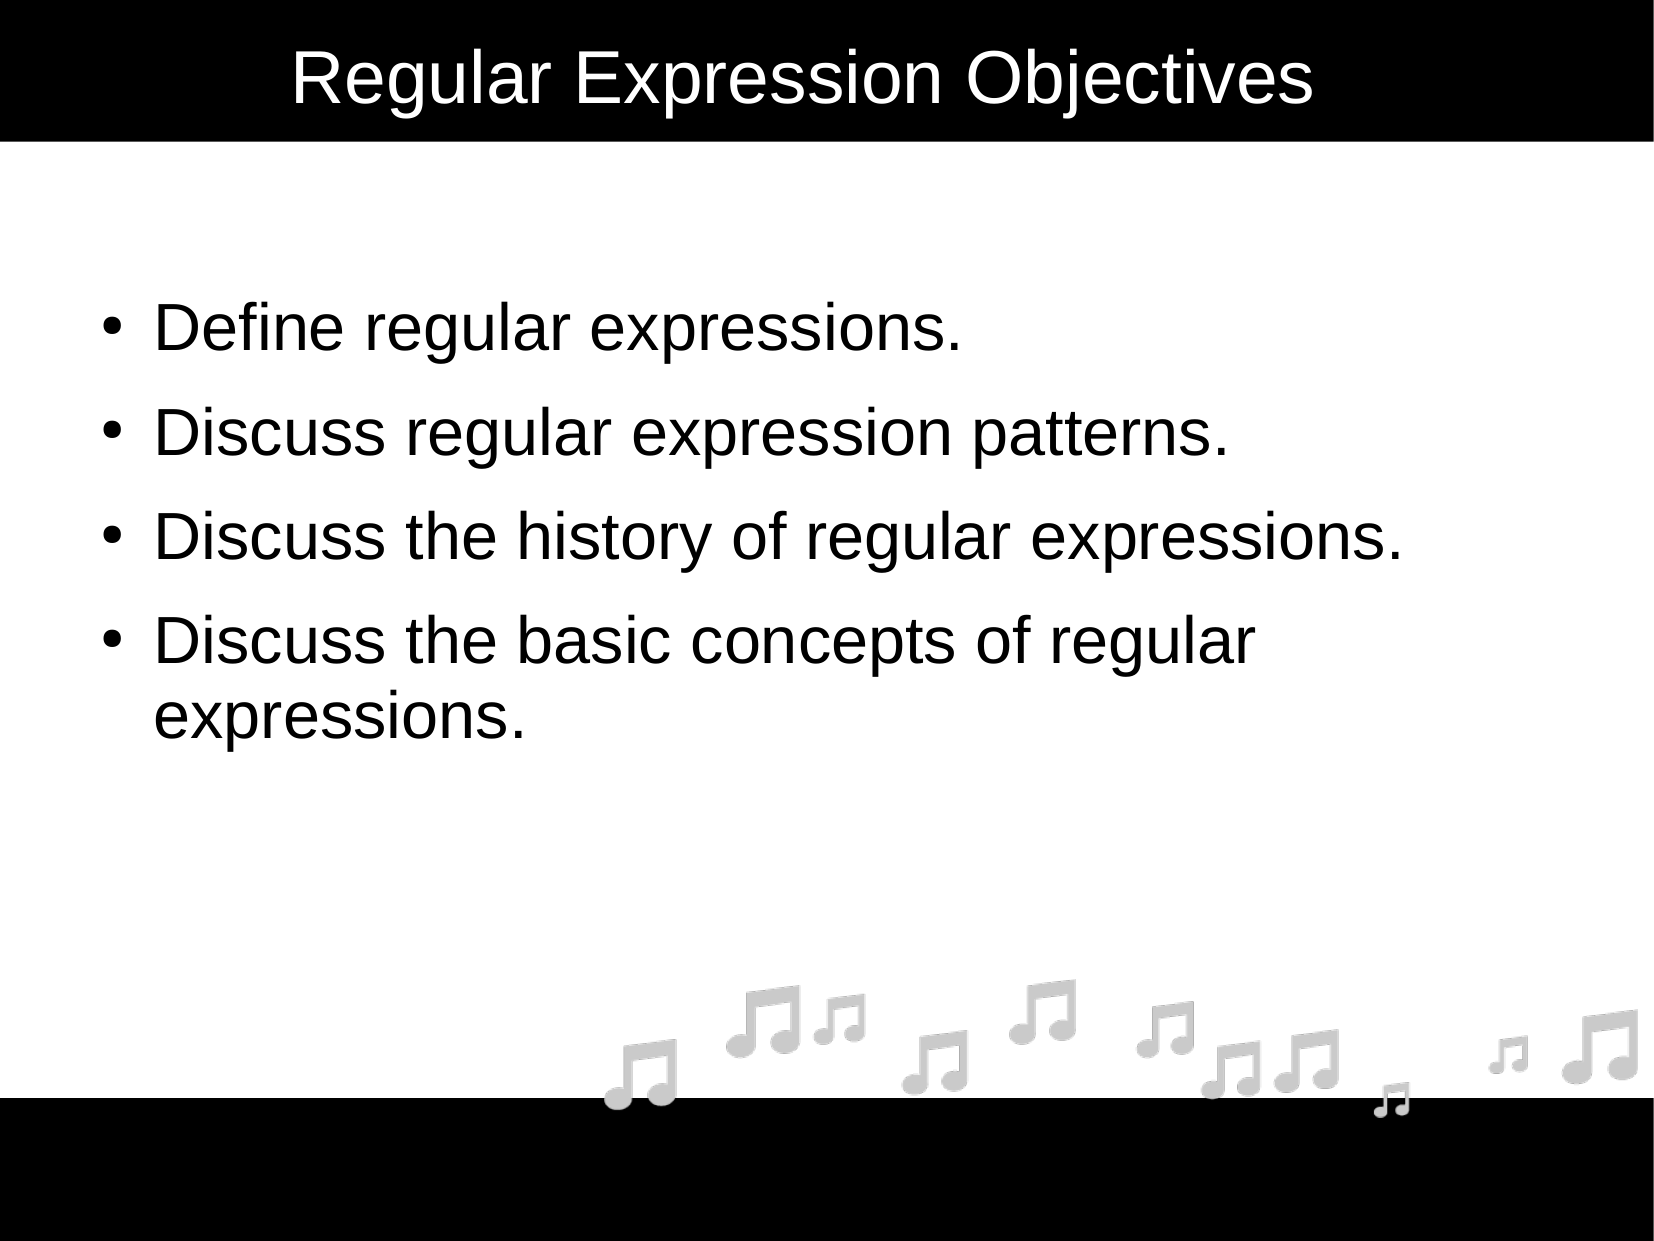

# Regular Expression Objectives
Define regular expressions.
Discuss regular expression patterns.
Discuss the history of regular expressions.
Discuss the basic concepts of regular expressions.